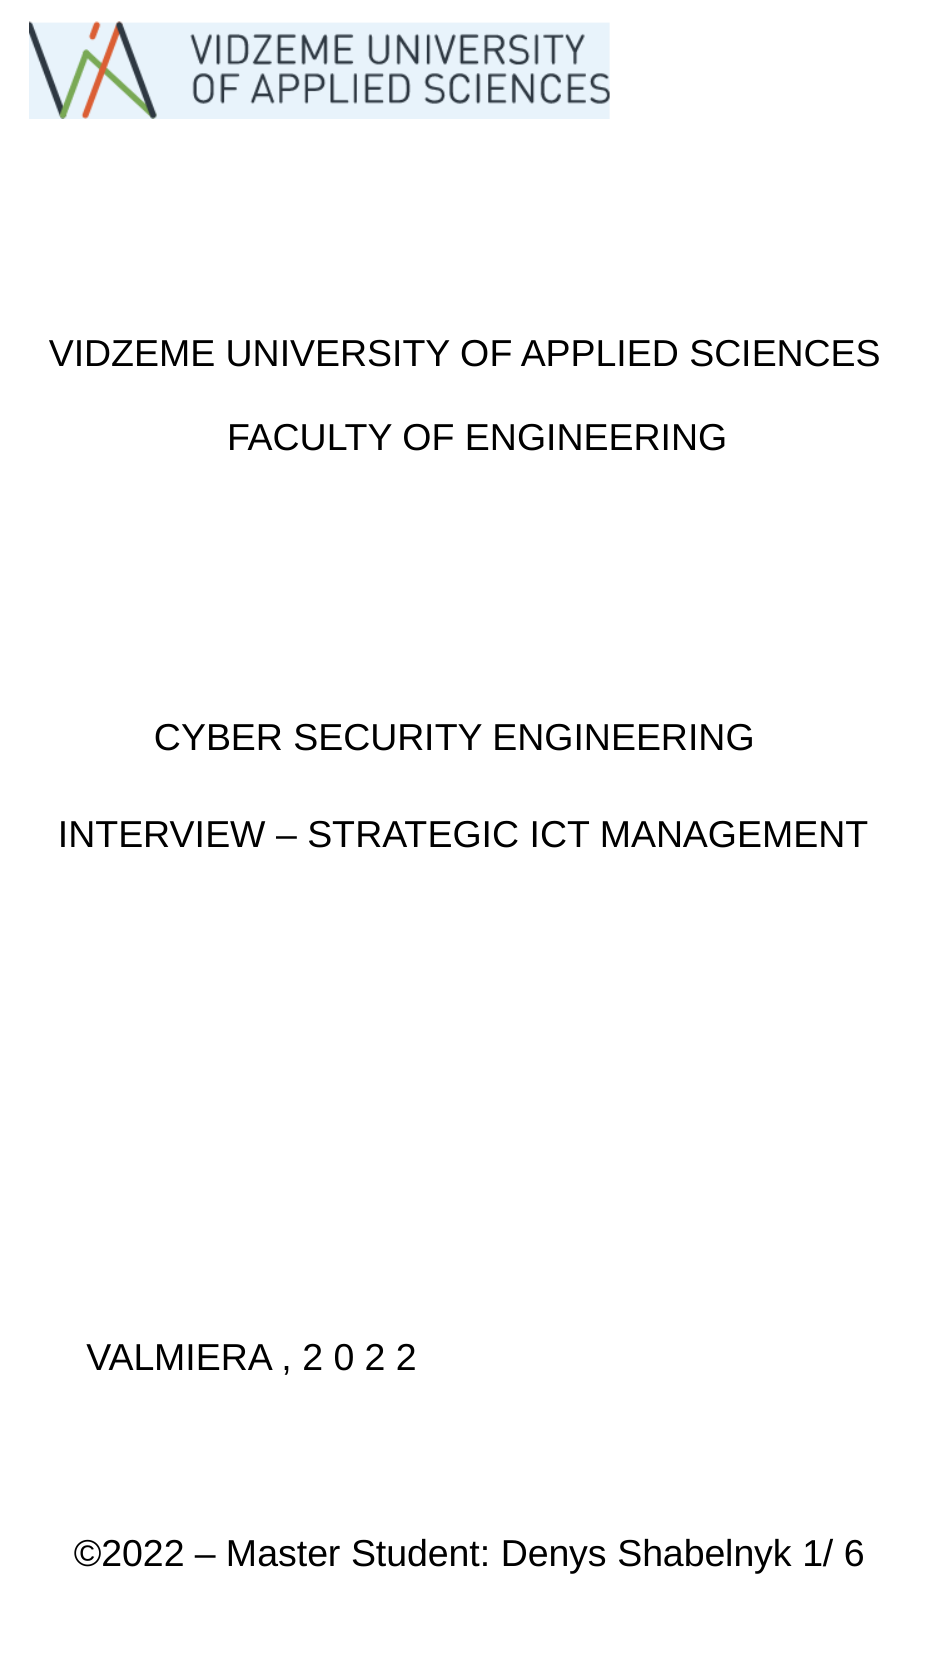

VIDZEME UNIVERSITY OF APPLIED SCIENCES
 FACULTY OF ENGINEERING
 CYBER SECURITY ENGINEERING
 INTERVIEW – STRATEGIC ICT MANAGEMENT
VALMIERA , 2 0 2 2
©2022 – Master Student: Denys Shabelnyk 1/ 6